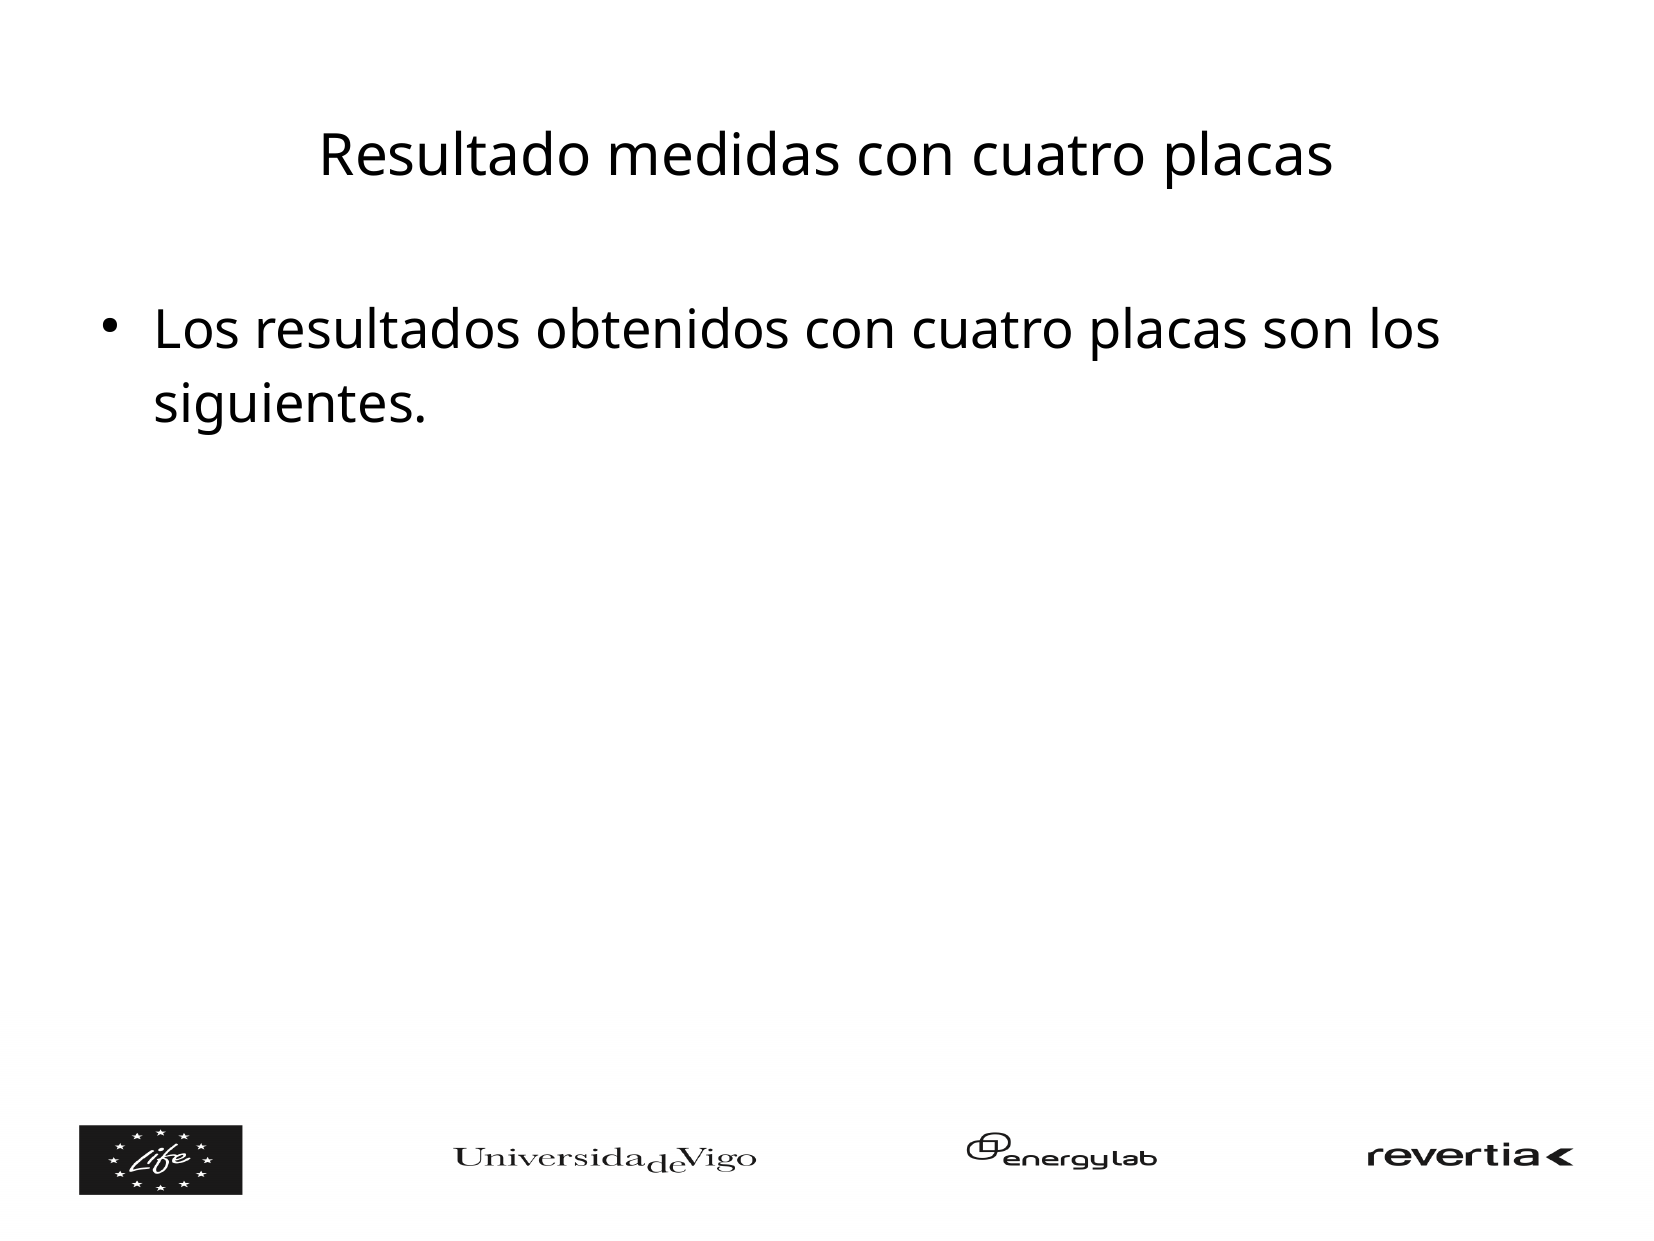

# Resultado medidas con cuatro placas
Los resultados obtenidos con cuatro placas son los siguientes.